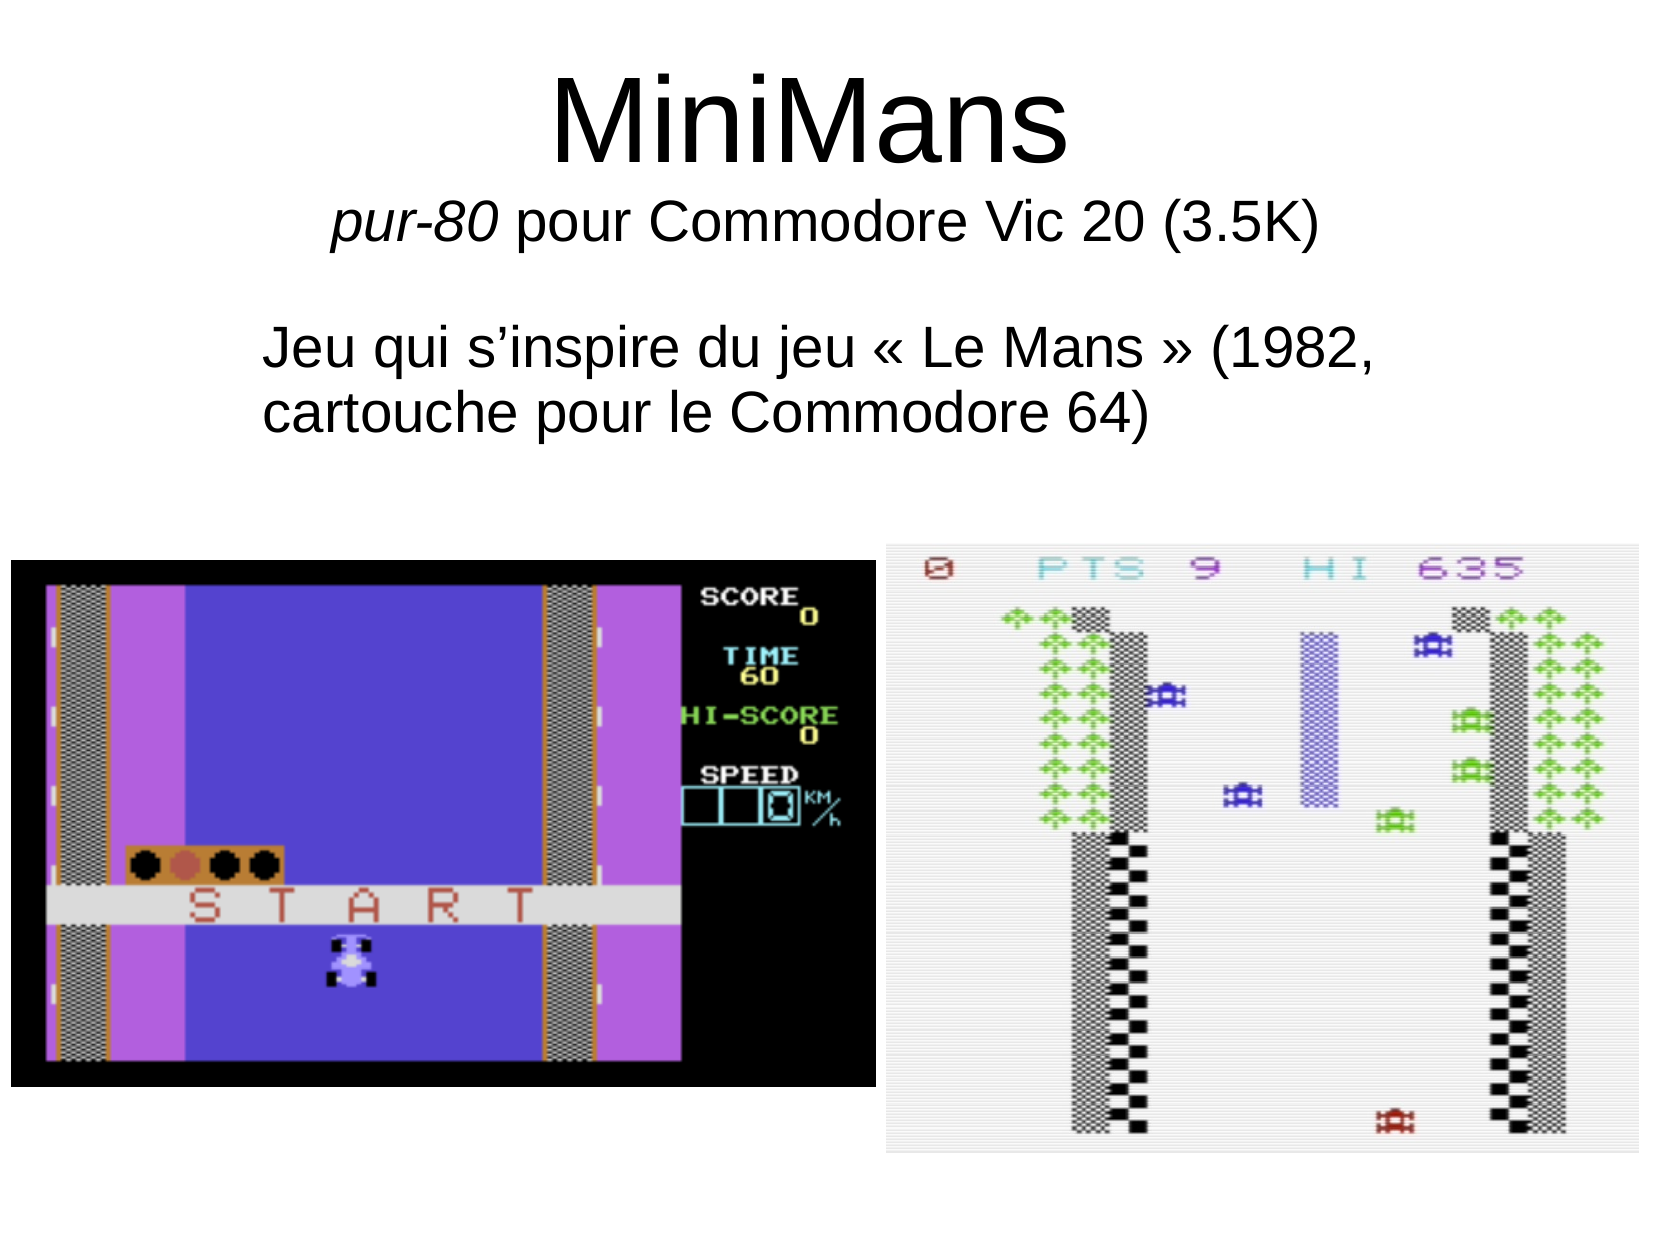

# MiniMans pur-80 pour Commodore Vic 20 (3.5K)
Jeu qui s’inspire du jeu « Le Mans » (1982, cartouche pour le Commodore 64)